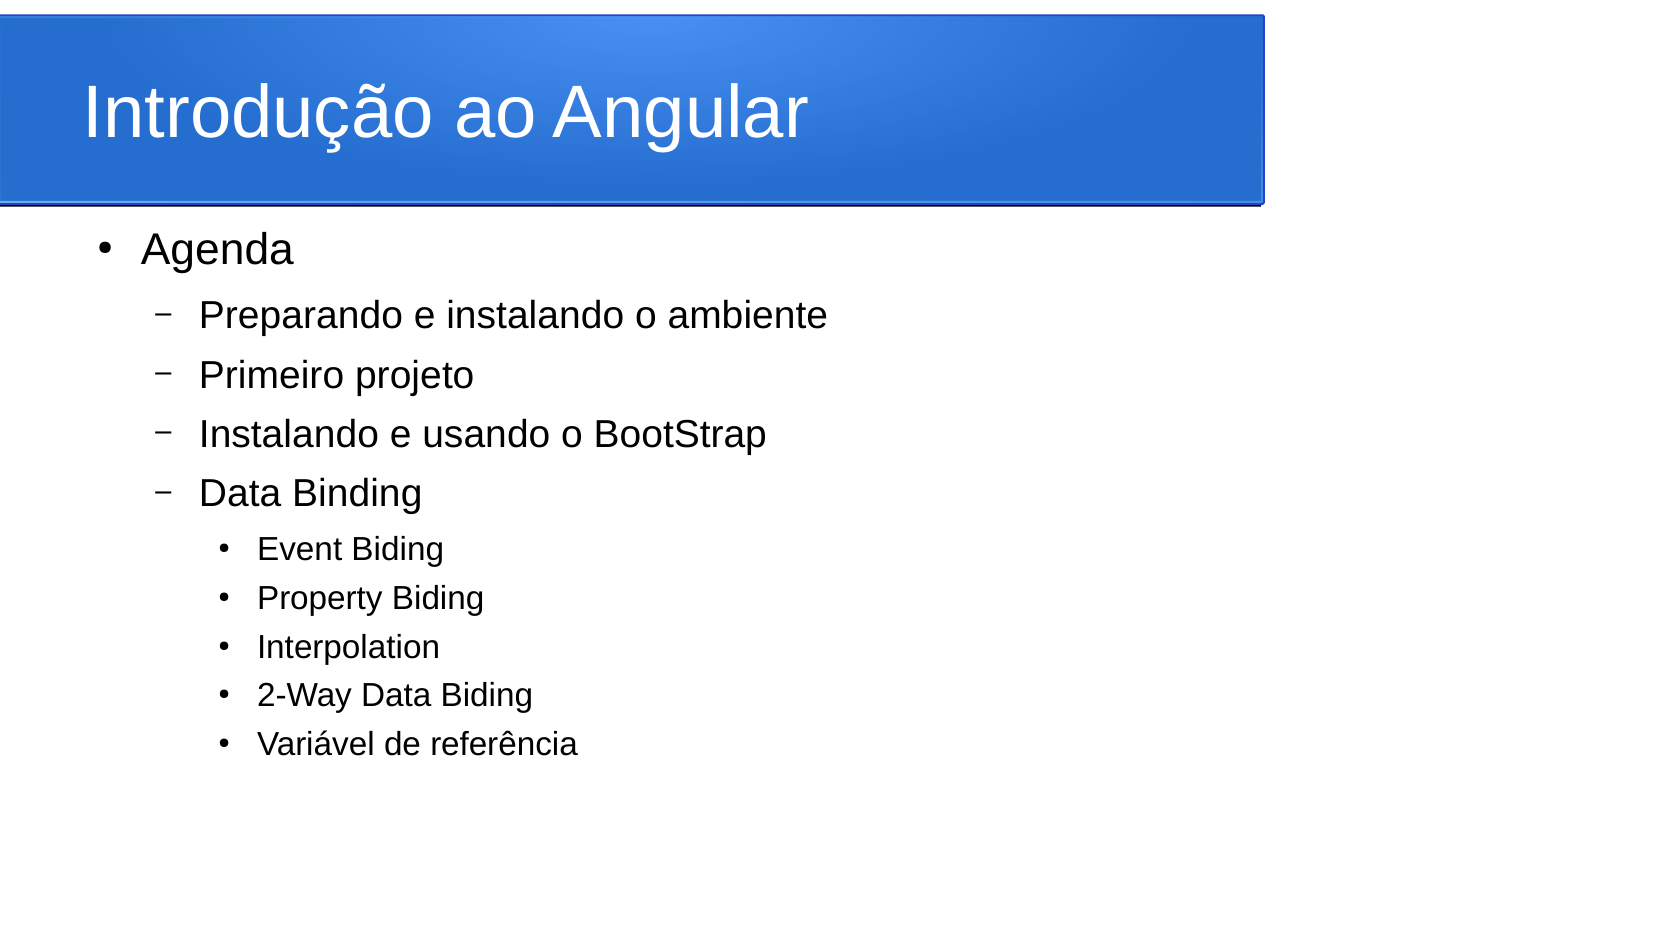

# Introdução ao Angular
Agenda
Preparando e instalando o ambiente
Primeiro projeto
Instalando e usando o BootStrap
Data Binding
Event Biding
Property Biding
Interpolation
2-Way Data Biding
Variável de referência